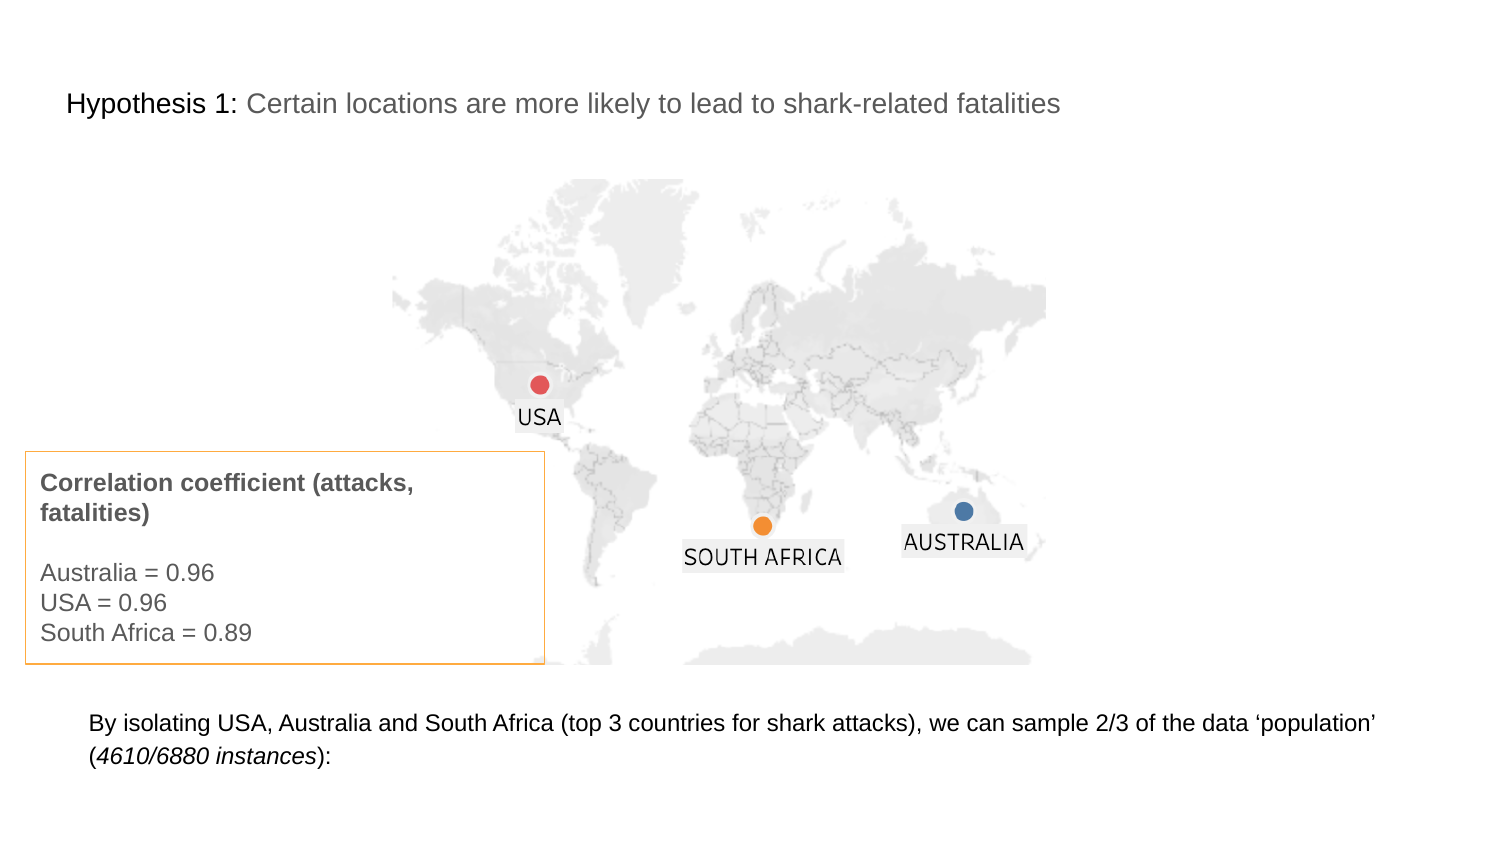

# Hypothesis 1: Certain locations are more likely to lead to shark-related fatalities
Correlation coefficient (attacks, fatalities)
Australia = 0.96
USA = 0.96
South Africa = 0.89
By isolating USA, Australia and South Africa (top 3 countries for shark attacks), we can sample 2/3 of the data ‘population’ (4610/6880 instances):